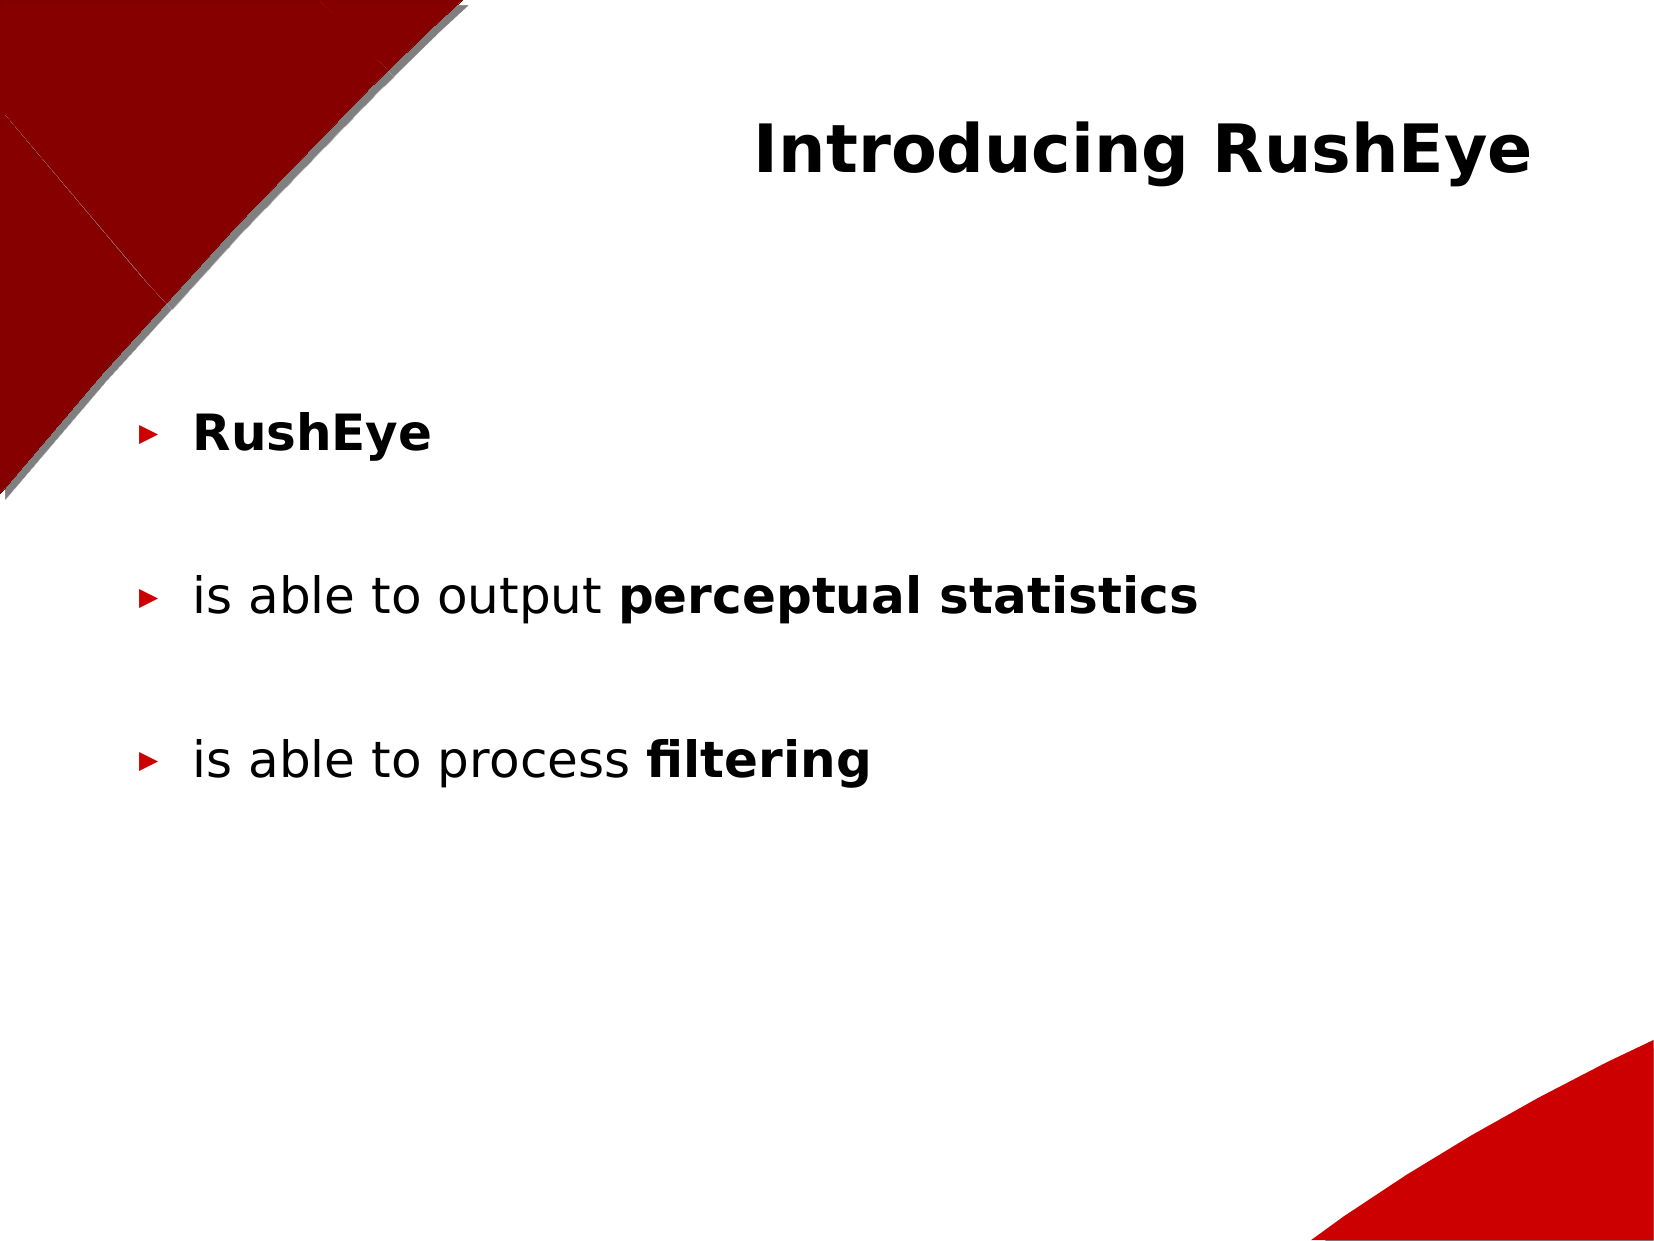

# Introducing RushEye
RushEye
is able to output perceptual statistics
is able to process filtering